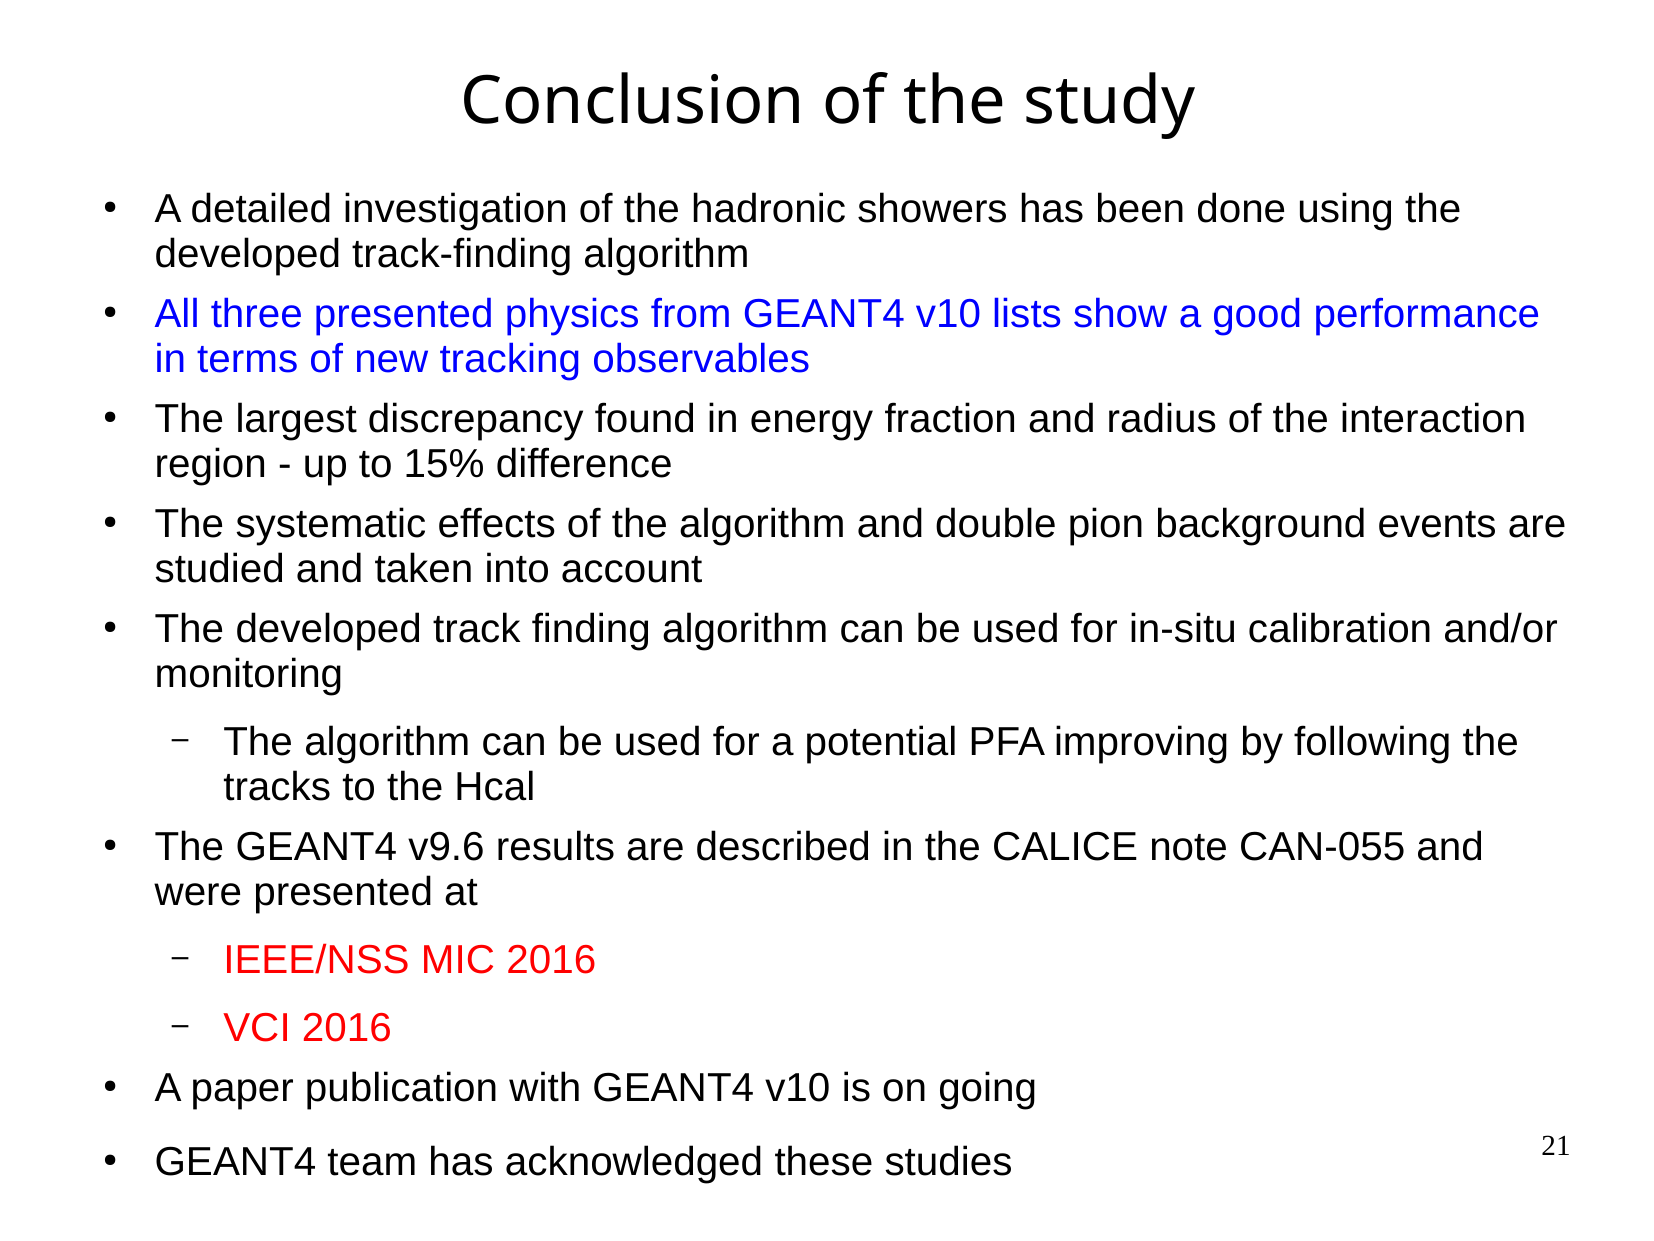

# Conclusion of the study
A detailed investigation of the hadronic showers has been done using the developed track-finding algorithm
All three presented physics from GEANT4 v10 lists show a good performance in terms of new tracking observables
The largest discrepancy found in energy fraction and radius of the interaction region - up to 15% difference
The systematic effects of the algorithm and double pion background events are studied and taken into account
The developed track finding algorithm can be used for in-situ calibration and/or monitoring
The algorithm can be used for a potential PFA improving by following the tracks to the Hcal
The GEANT4 v9.6 results are described in the CALICE note CAN-055 and were presented at
IEEE/NSS MIC 2016
VCI 2016
A paper publication with GEANT4 v10 is on going
GEANT4 team has acknowledged these studies
21